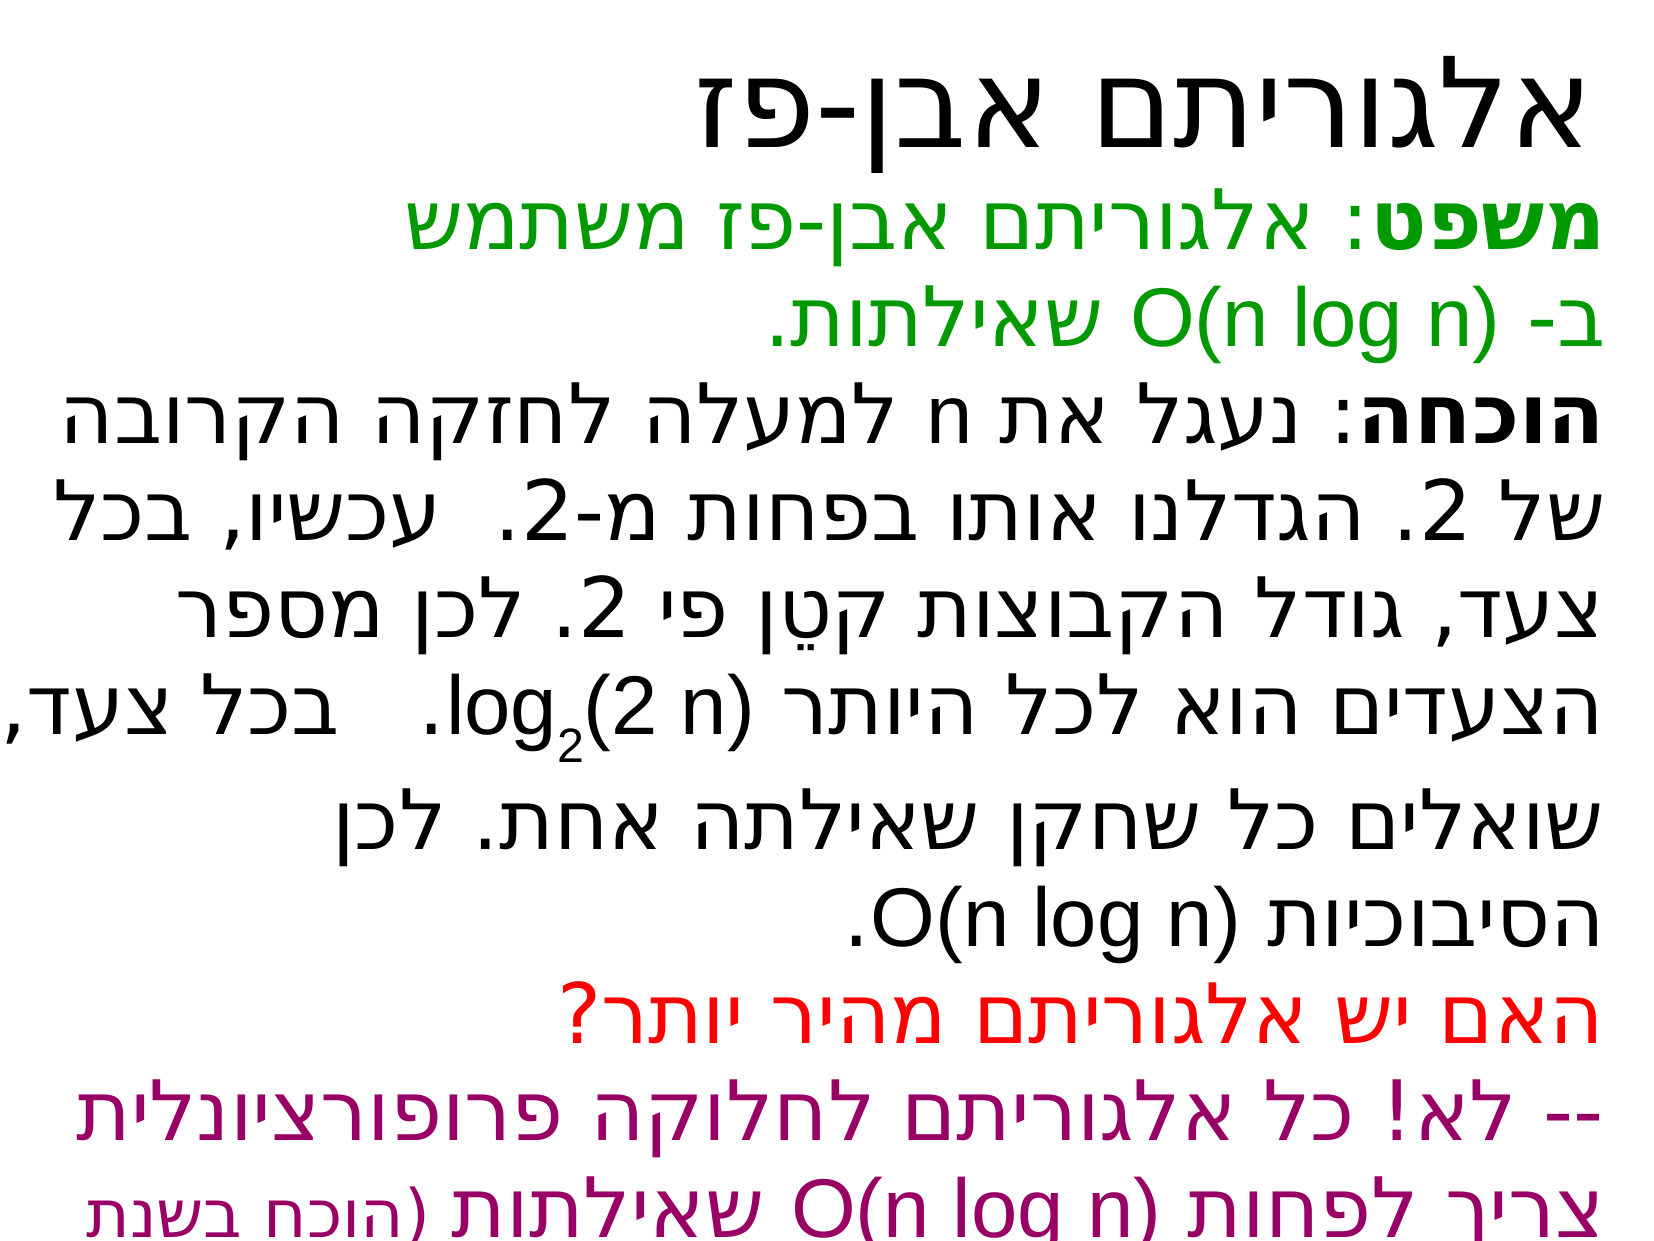

# אלגוריתם אבן-פז
משפט: אלגוריתם אבן-פז משתמש
ב- O(n log n) שאילתות.
הוכחה: נעגל את n למעלה לחזקה הקרובה של 2. הגדלנו אותו בפחות מ-2. עכשיו, בכל צעד, גודל הקבוצות קטֵן פי 2. לכן מספר הצעדים הוא לכל היותר log2(2 n). בכל צעד, שואלים כל שחקן שאילתה אחת. לכן הסיבוכיות O(n log n).
האם יש אלגוריתם מהיר יותר?
-- לא! כל אלגוריתם לחלוקה פרופורציונלית צריך לפחות O(n log n) שאילתות (הוכח בשנת 2007).